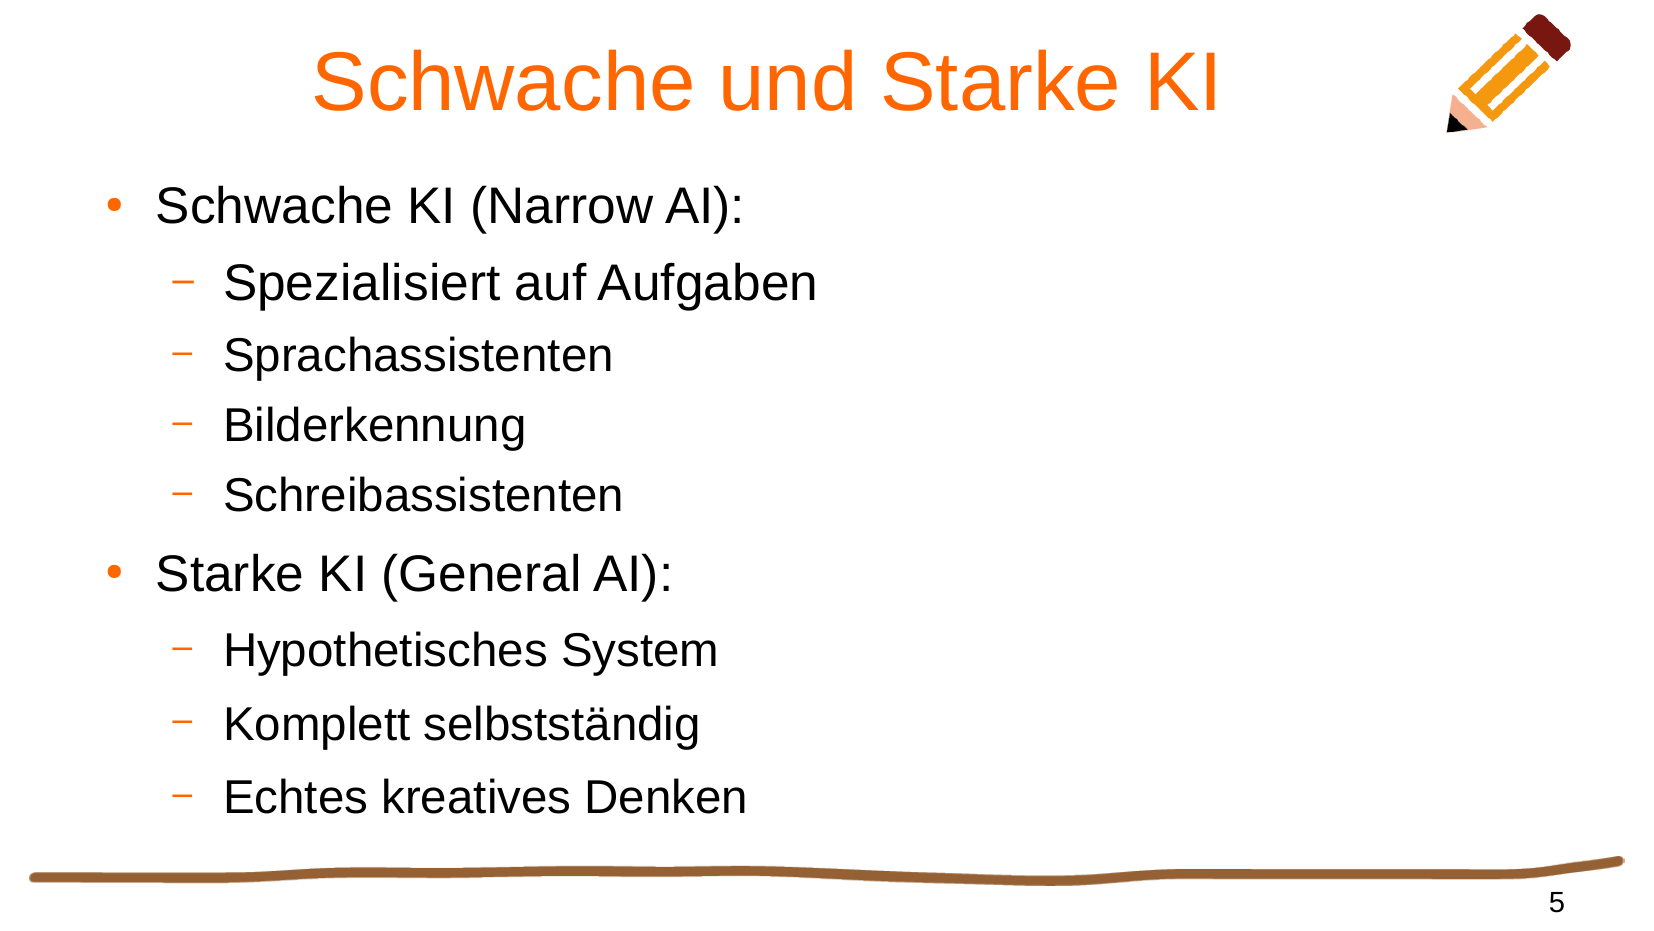

# Schwache und Starke KI
Schwache KI (Narrow AI):
Spezialisiert auf Aufgaben
Sprachassistenten
Bilderkennung
Schreibassistenten
Starke KI (General AI):
Hypothetisches System
Komplett selbstständig
Echtes kreatives Denken
5